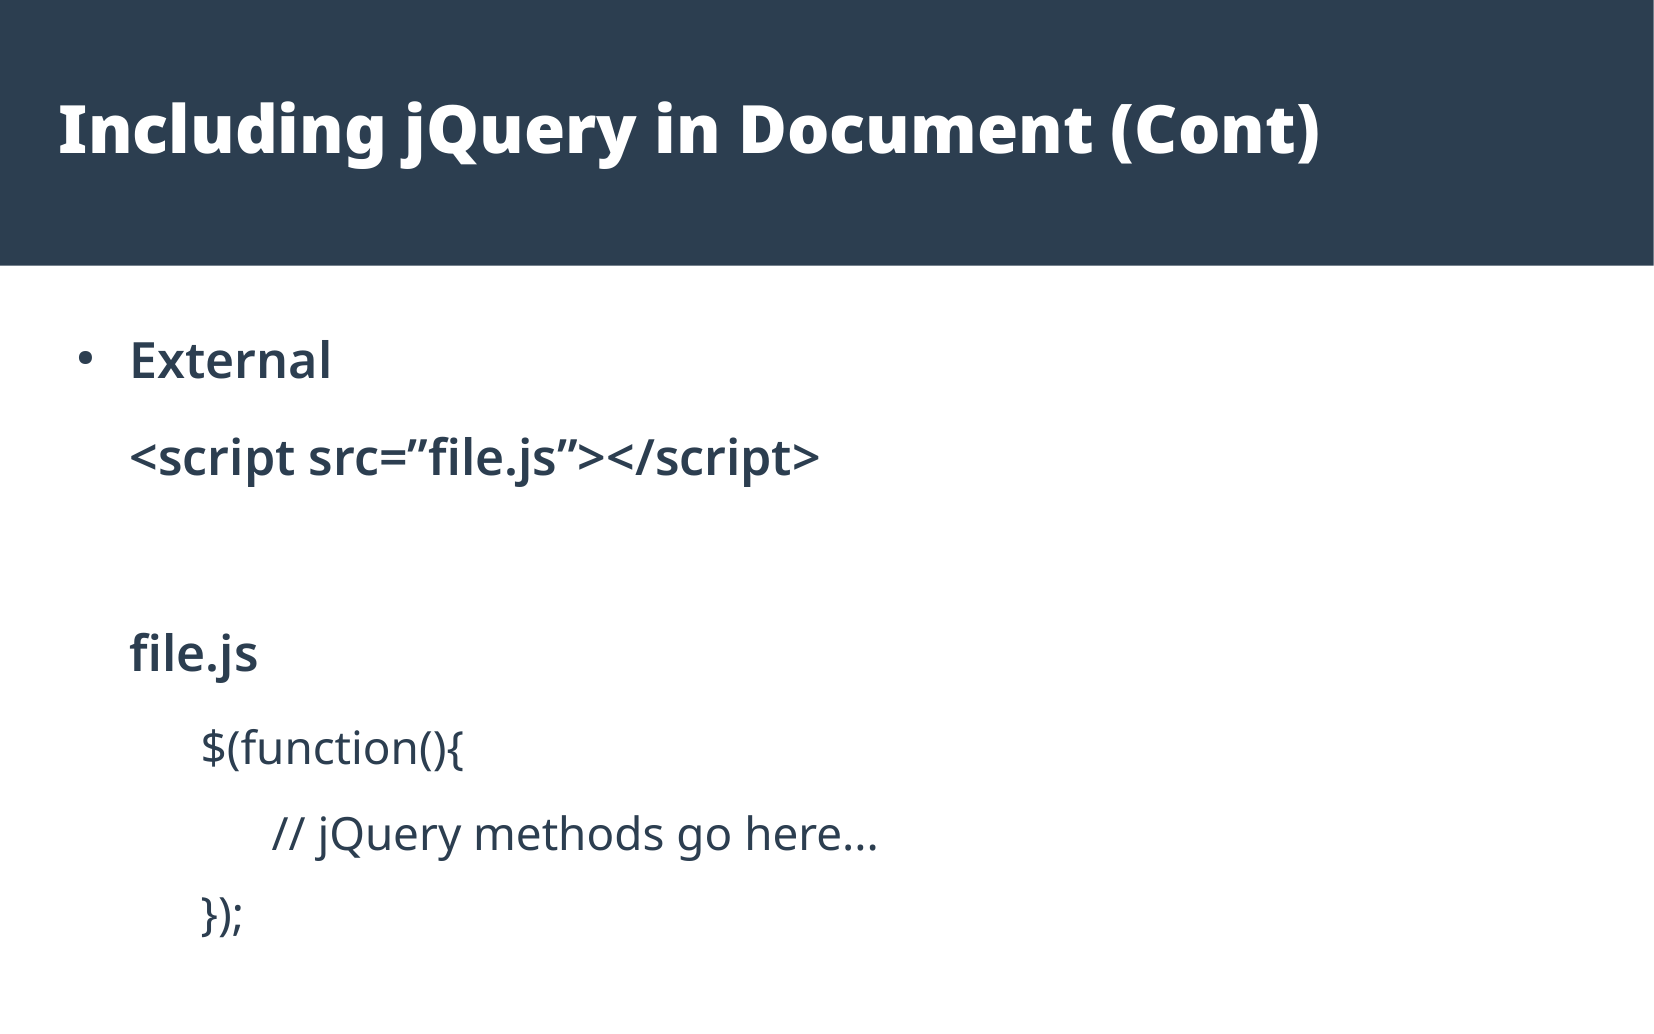

# Including jQuery in Document (Cont)
External
<script src=”file.js”></script>
file.js
$(function(){
// jQuery methods go here...
});